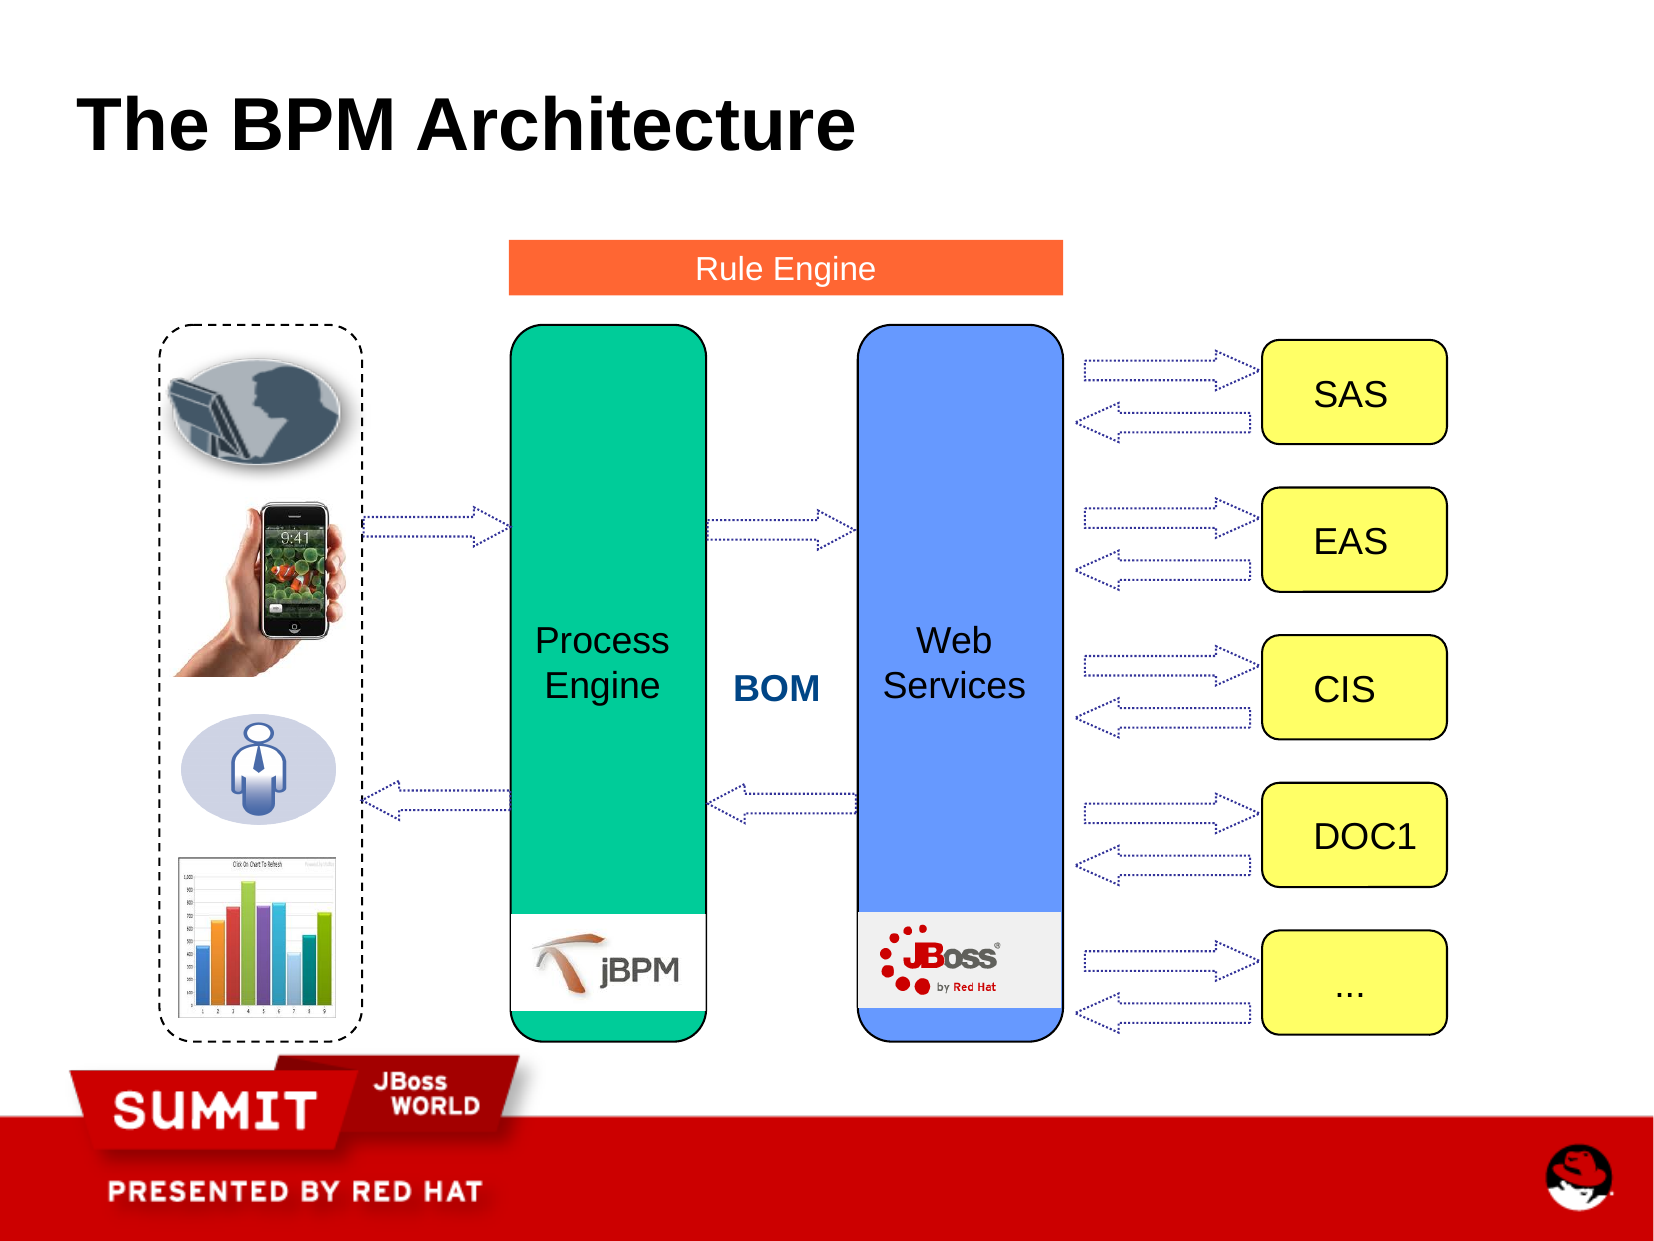

# The BPM Architecture
Rule Engine
Process
Engine
Web
Services
 SAS
 EAS
 CIS
 BOM
 DOC1
 ...